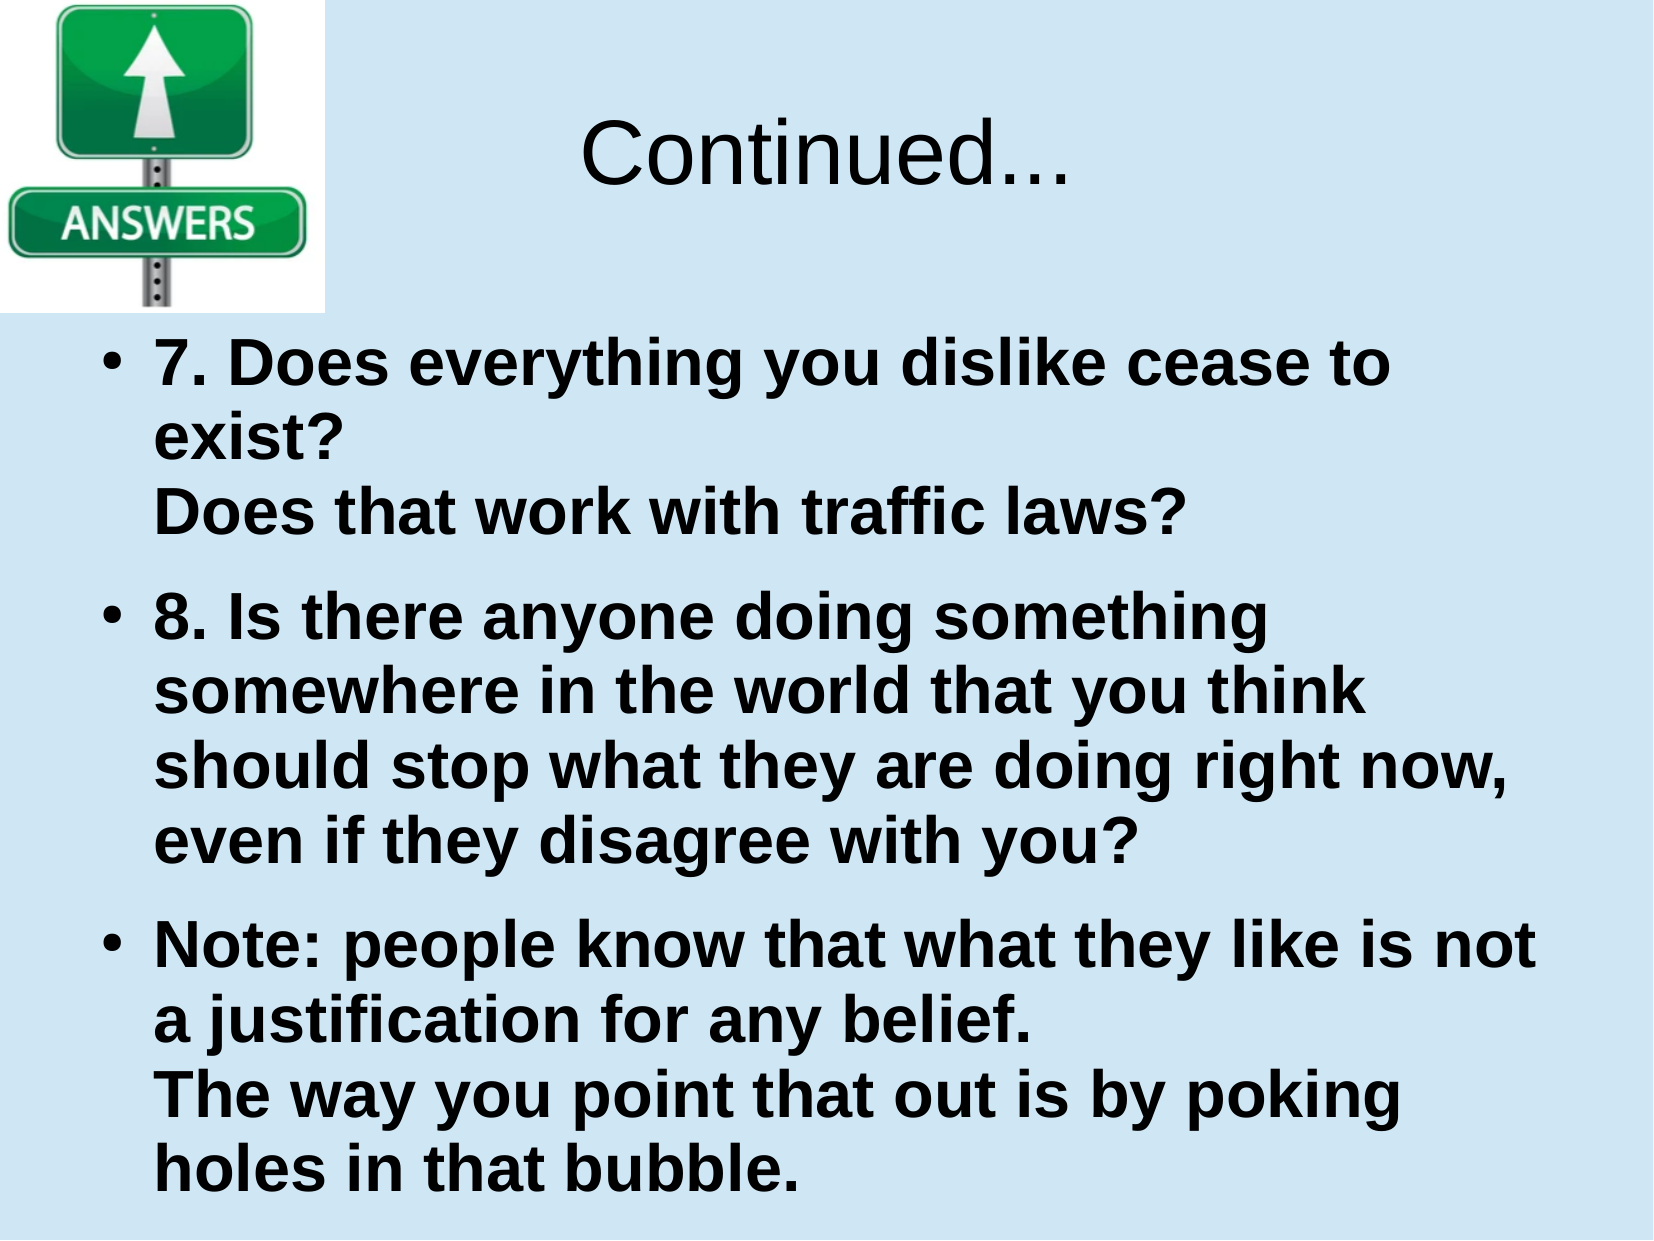

# Continued...
7. Does everything you dislike cease to exist?
Does that work with traffic laws?
8. Is there anyone doing something somewhere in the world that you think should stop what they are doing right now, even if they disagree with you?
Note: people know that what they like is not a justification for any belief.
The way you point that out is by poking holes in that bubble.